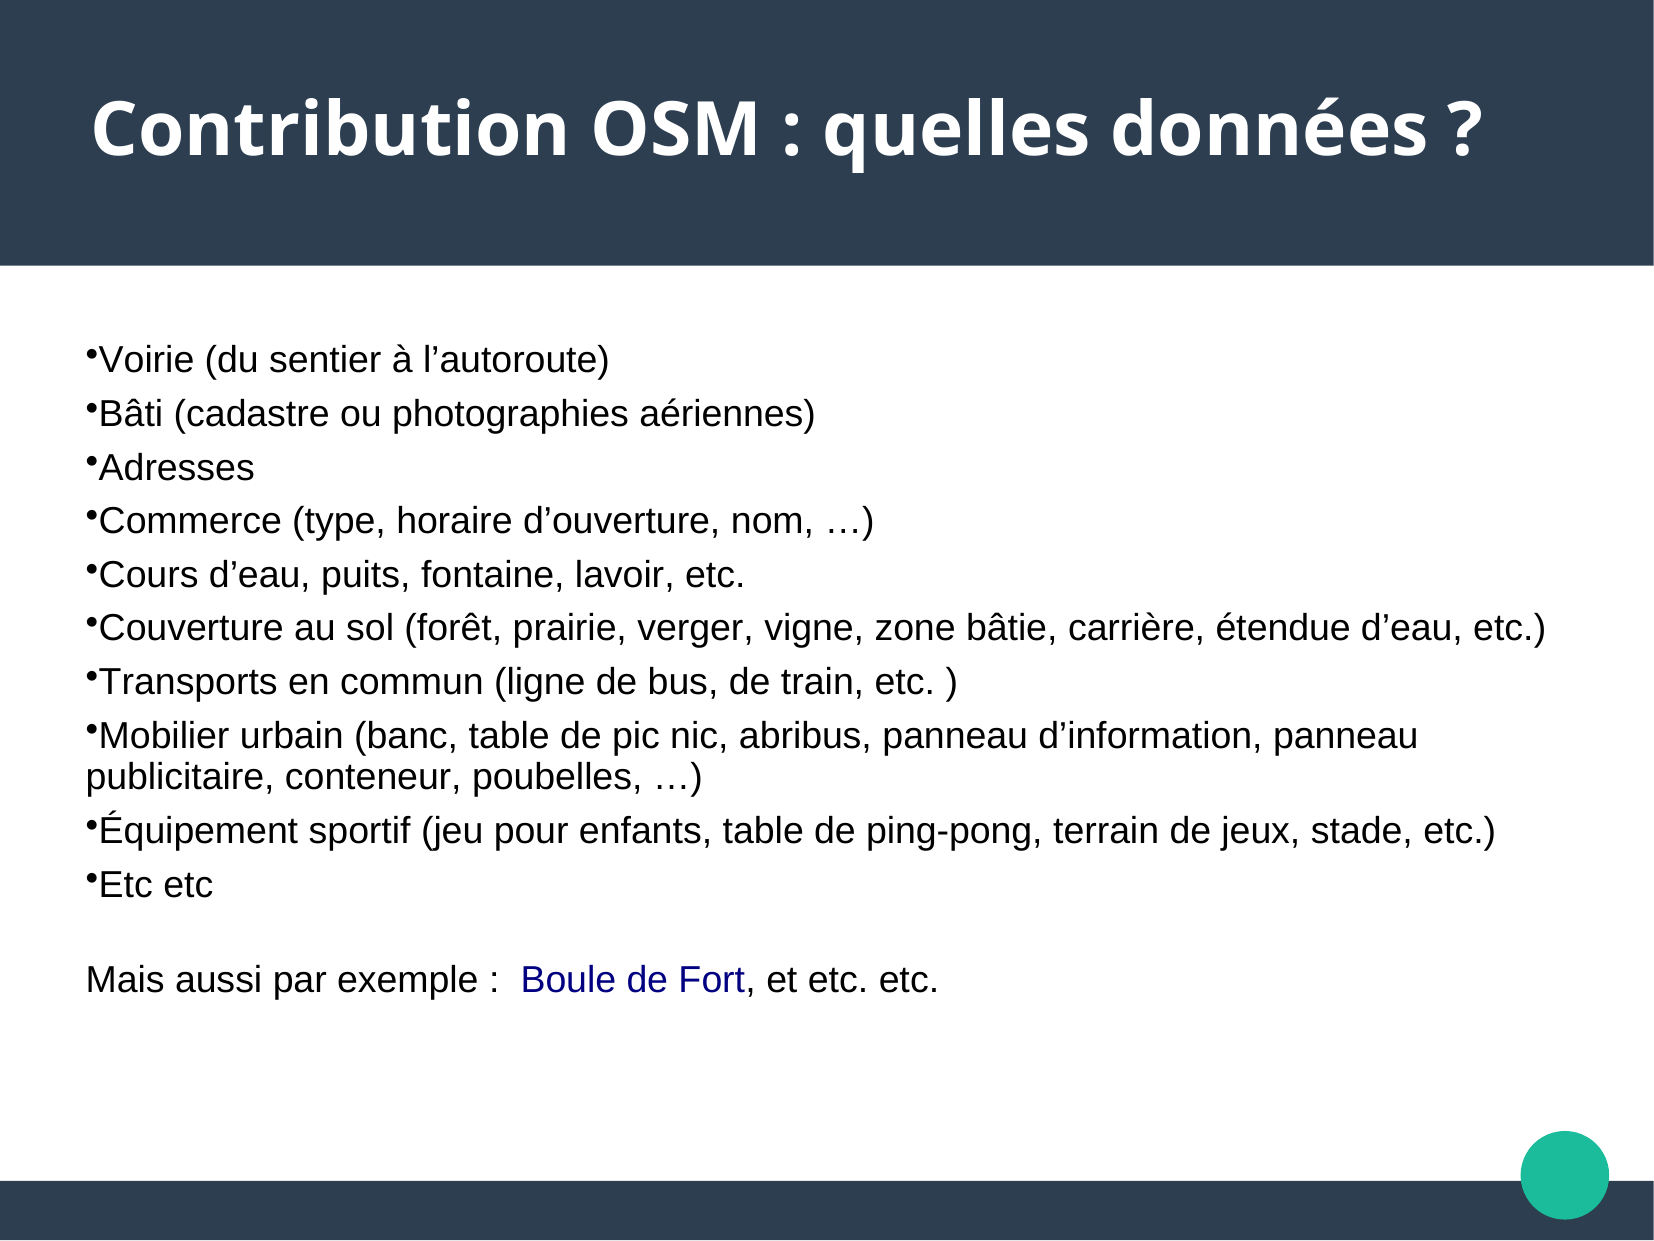

# Contribution OSM : quelles données ?
Voirie (du sentier à l’autoroute)
Bâti (cadastre ou photographies aériennes)
Adresses
Commerce (type, horaire d’ouverture, nom, …)
Cours d’eau, puits, fontaine, lavoir, etc.
Couverture au sol (forêt, prairie, verger, vigne, zone bâtie, carrière, étendue d’eau, etc.)
Transports en commun (ligne de bus, de train, etc. )
Mobilier urbain (banc, table de pic nic, abribus, panneau d’information, panneau publicitaire, conteneur, poubelles, …)
Équipement sportif (jeu pour enfants, table de ping-pong, terrain de jeux, stade, etc.)
Etc etc
Mais aussi par exemple : Boule de Fort, et etc. etc.